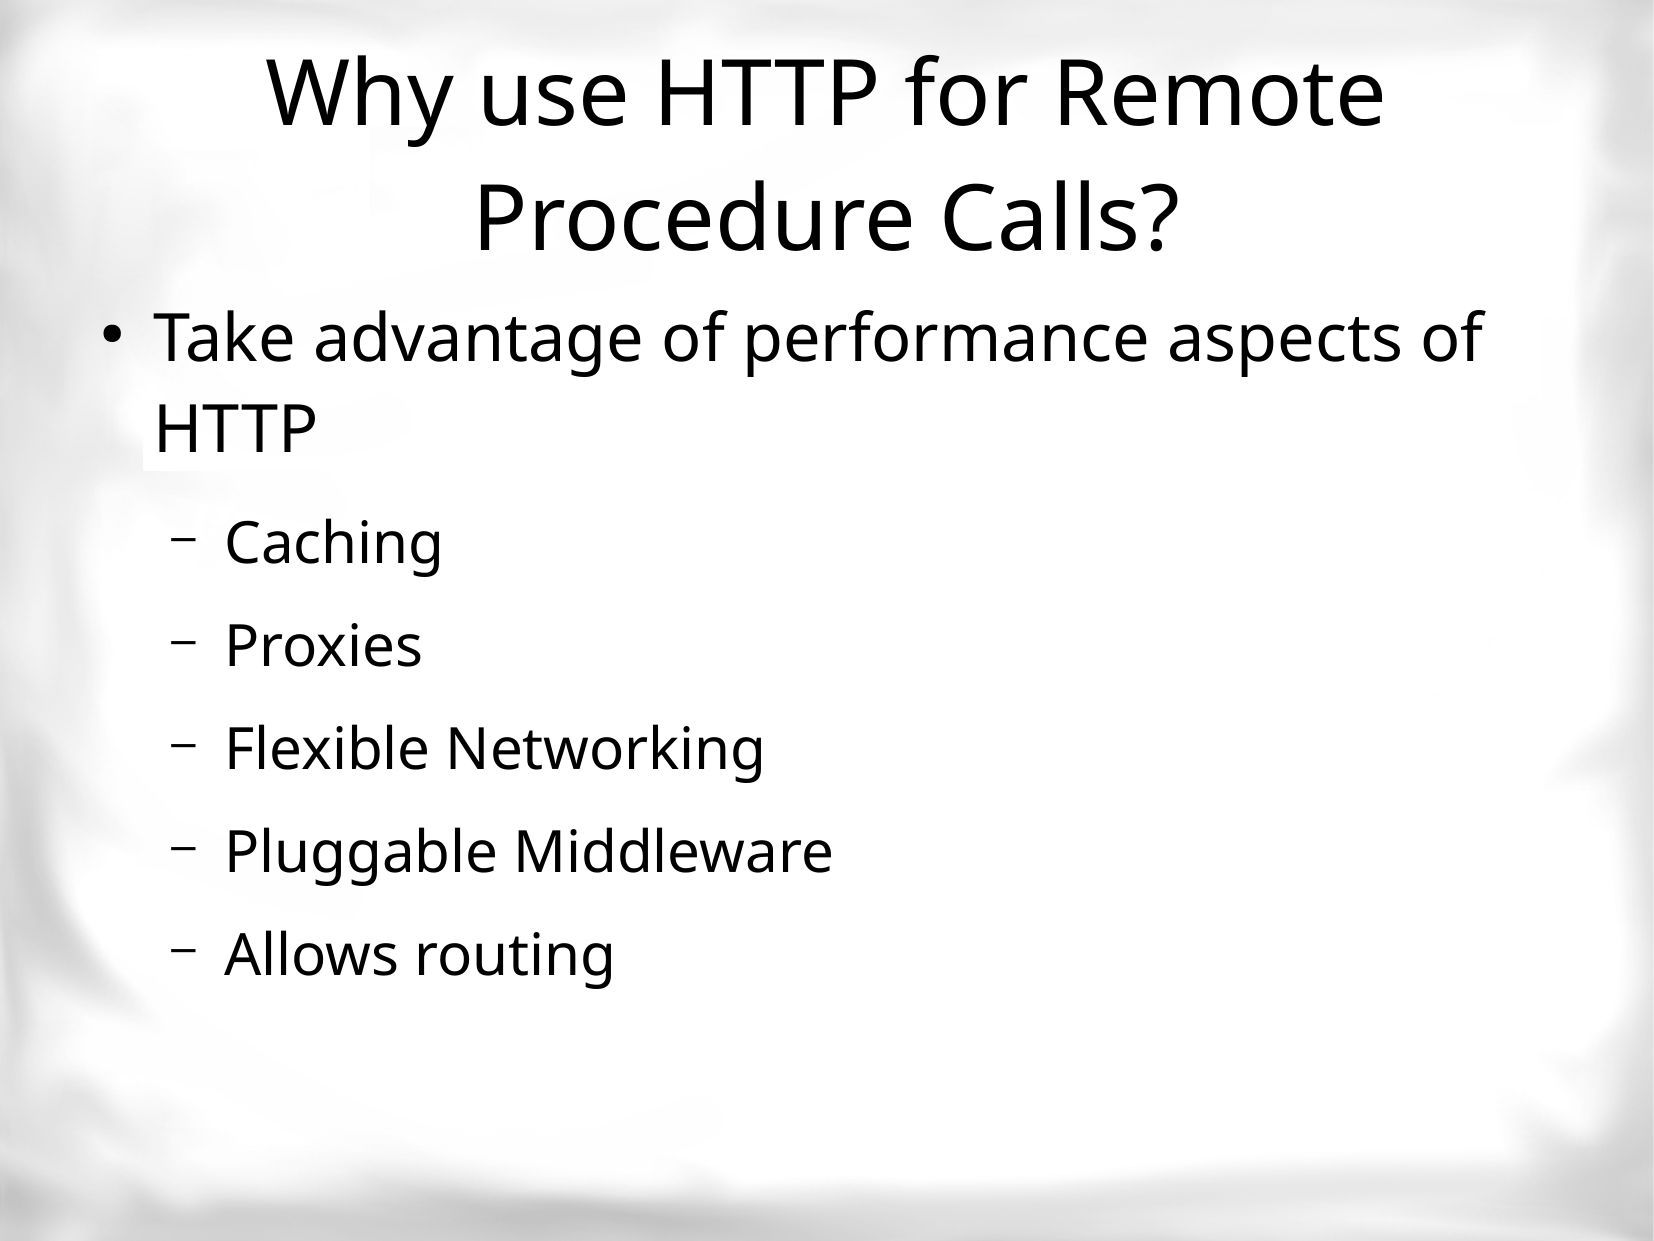

# Why use HTTP for Remote Procedure Calls?
Take advantage of performance aspects of HTTP
Caching
Proxies
Flexible Networking
Pluggable Middleware
Allows routing